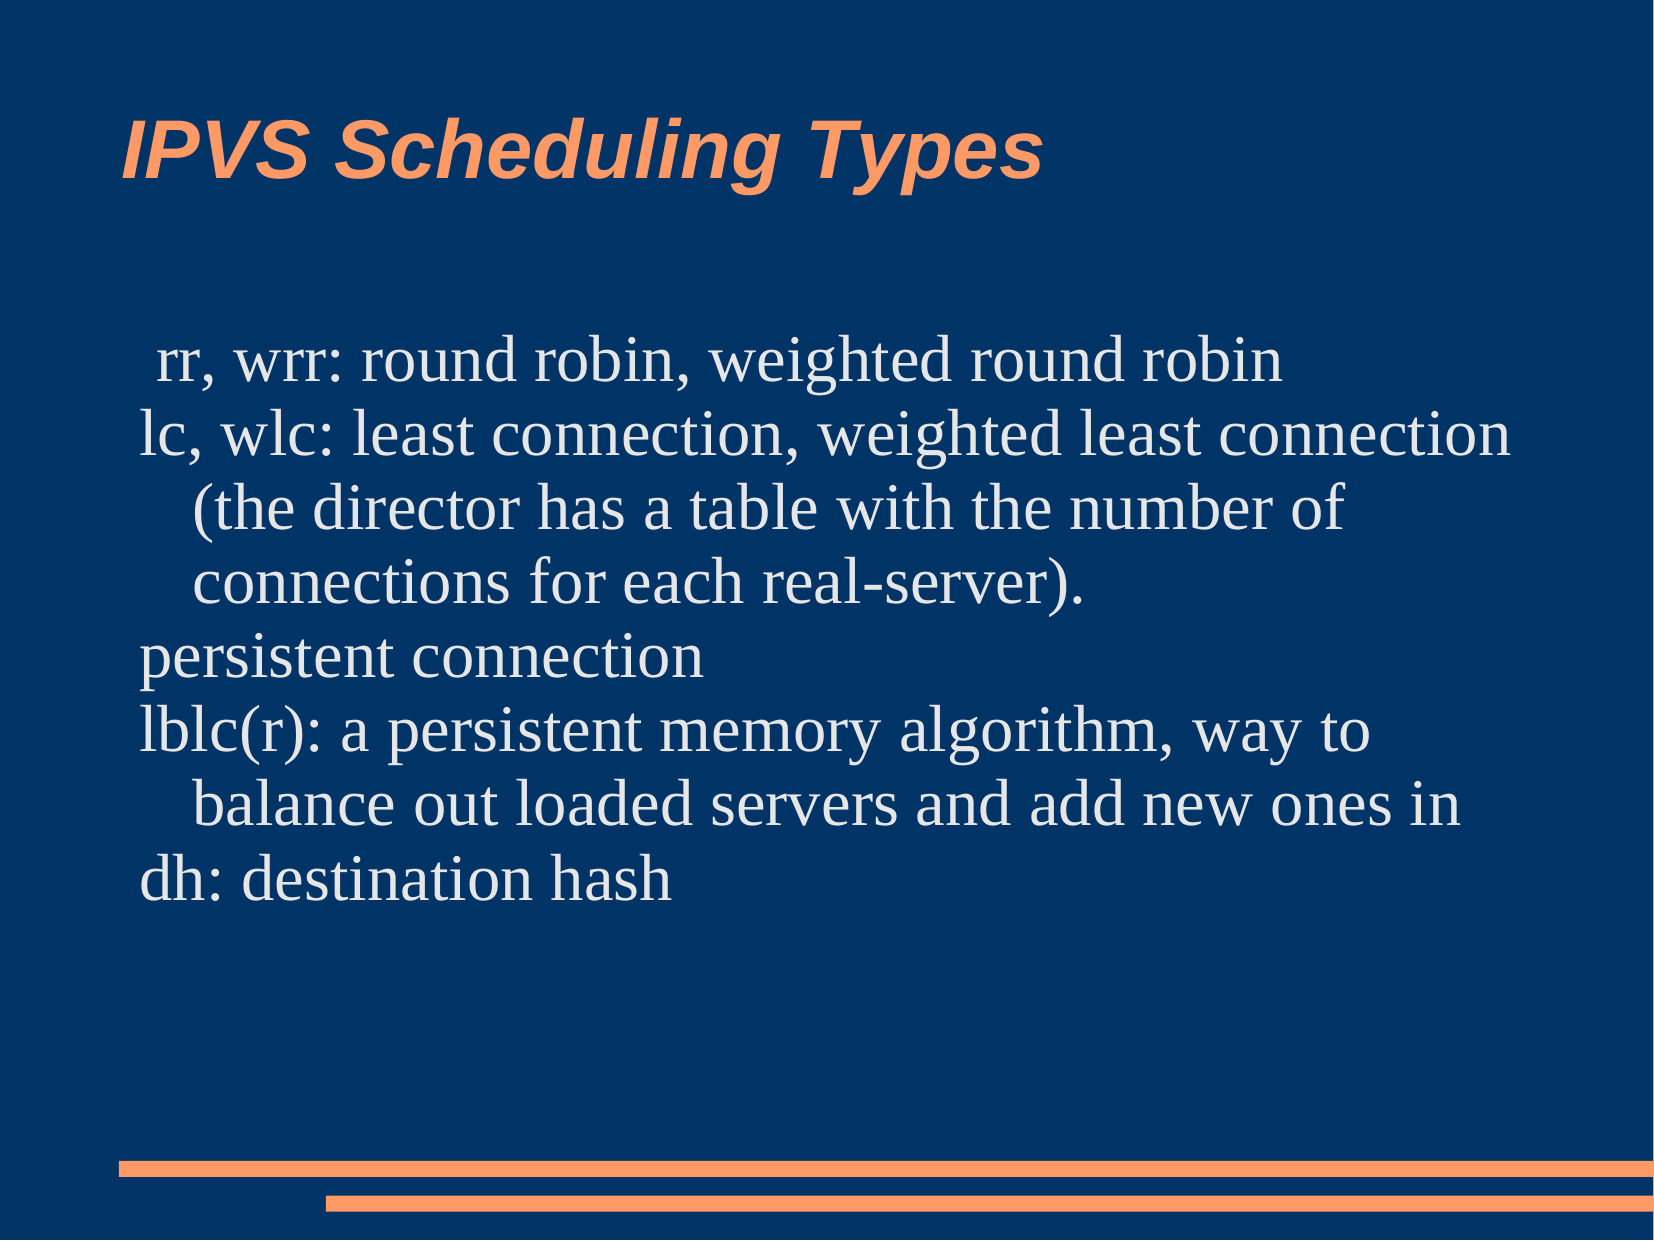

# IPVS Scheduling Types
 rr, wrr: round robin, weighted round robin
lc, wlc: least connection, weighted least connection (the director has a table with the number of connections for each real-server).
persistent connection
lblc(r): a persistent memory algorithm, way to balance out loaded servers and add new ones in
dh: destination hash